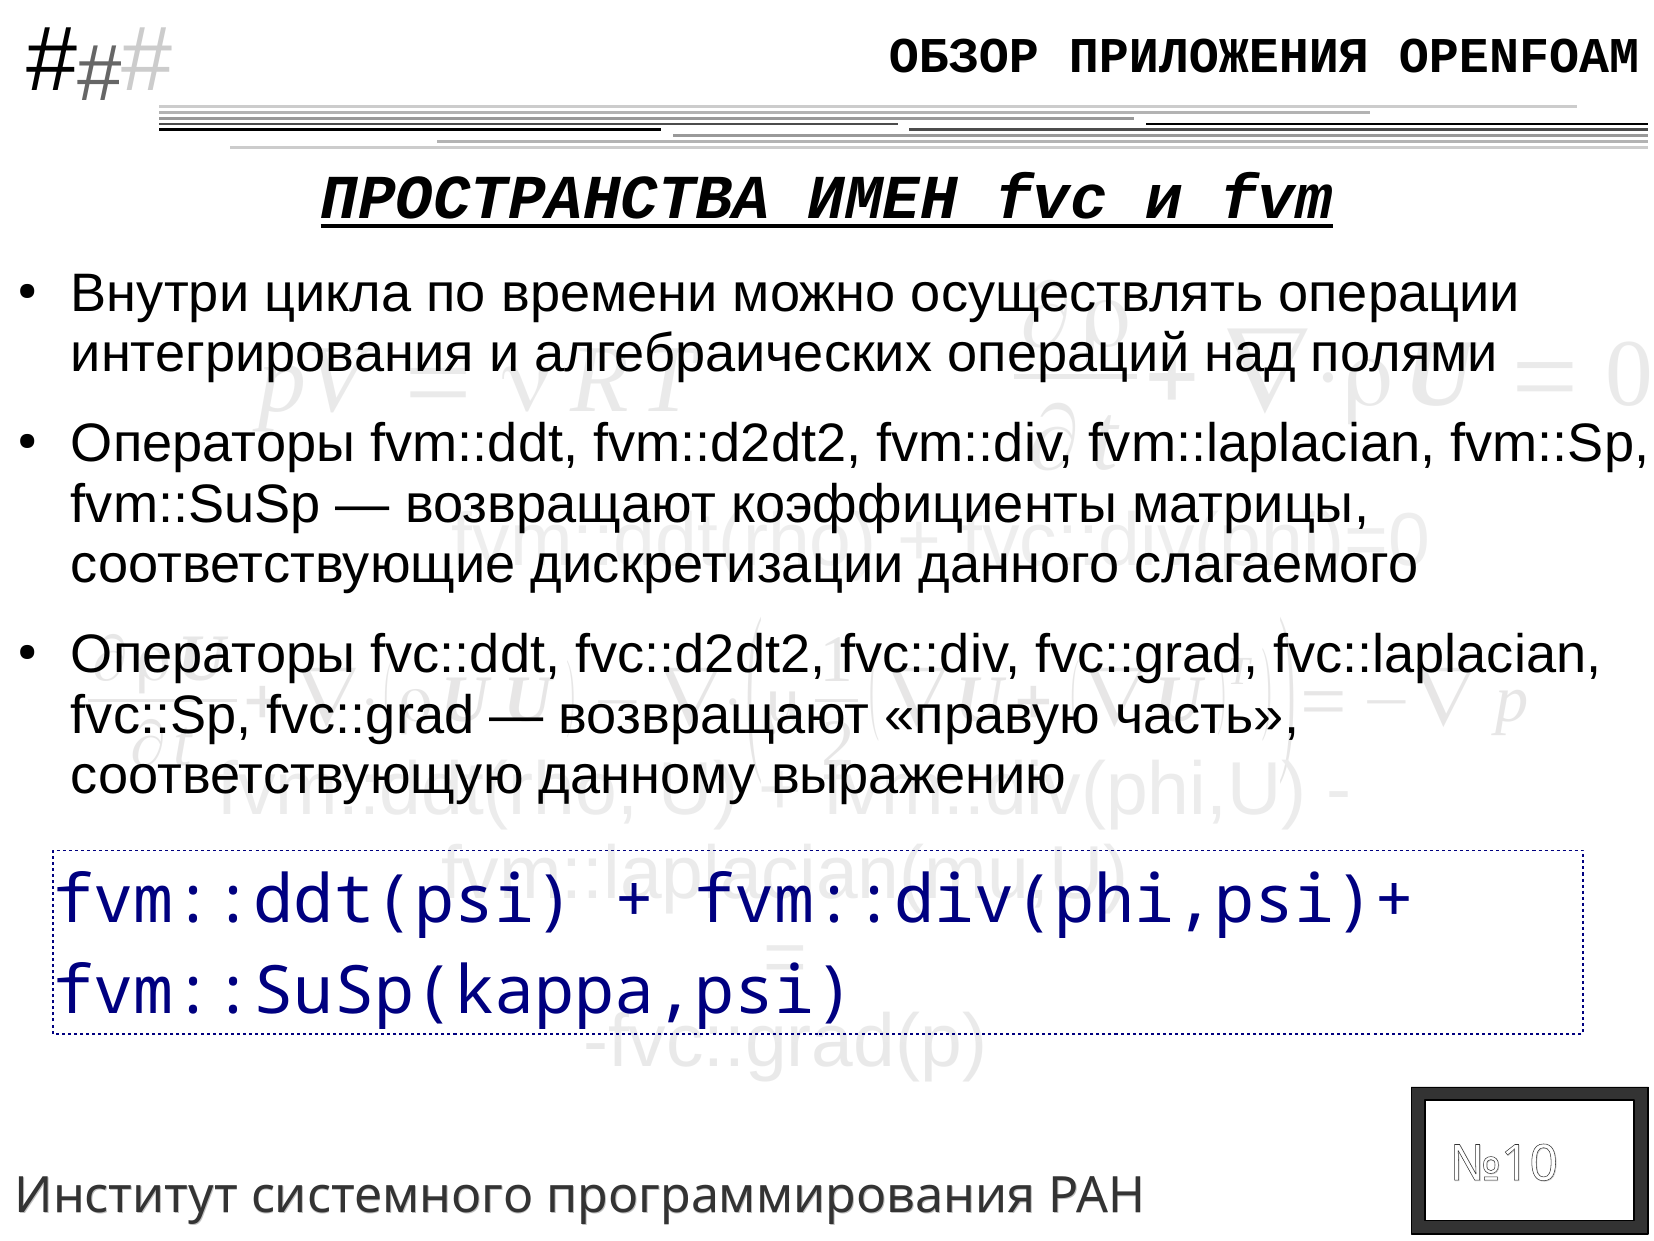

# ПРОСТРАНСТВА ИМЕН fvc и fvm
Внутри цикла по времени можно осуществлять операции интегрирования и алгебраических операций над полями
Операторы fvm::ddt, fvm::d2dt2, fvm::div, fvm::laplacian, fvm::Sp, fvm::SuSp — возвращают коэффициенты матрицы, соответствующие дискретизации данного слагаемого
Операторы fvc::ddt, fvc::d2dt2, fvc::div, fvc::grad, fvc::laplacian, fvc::Sp, fvc::grad — возвращают «правую часть», соответствующую данному выражению
fvm::ddt(psi) + fvm::div(phi,psi)+ fvm::SuSp(kappa,psi)